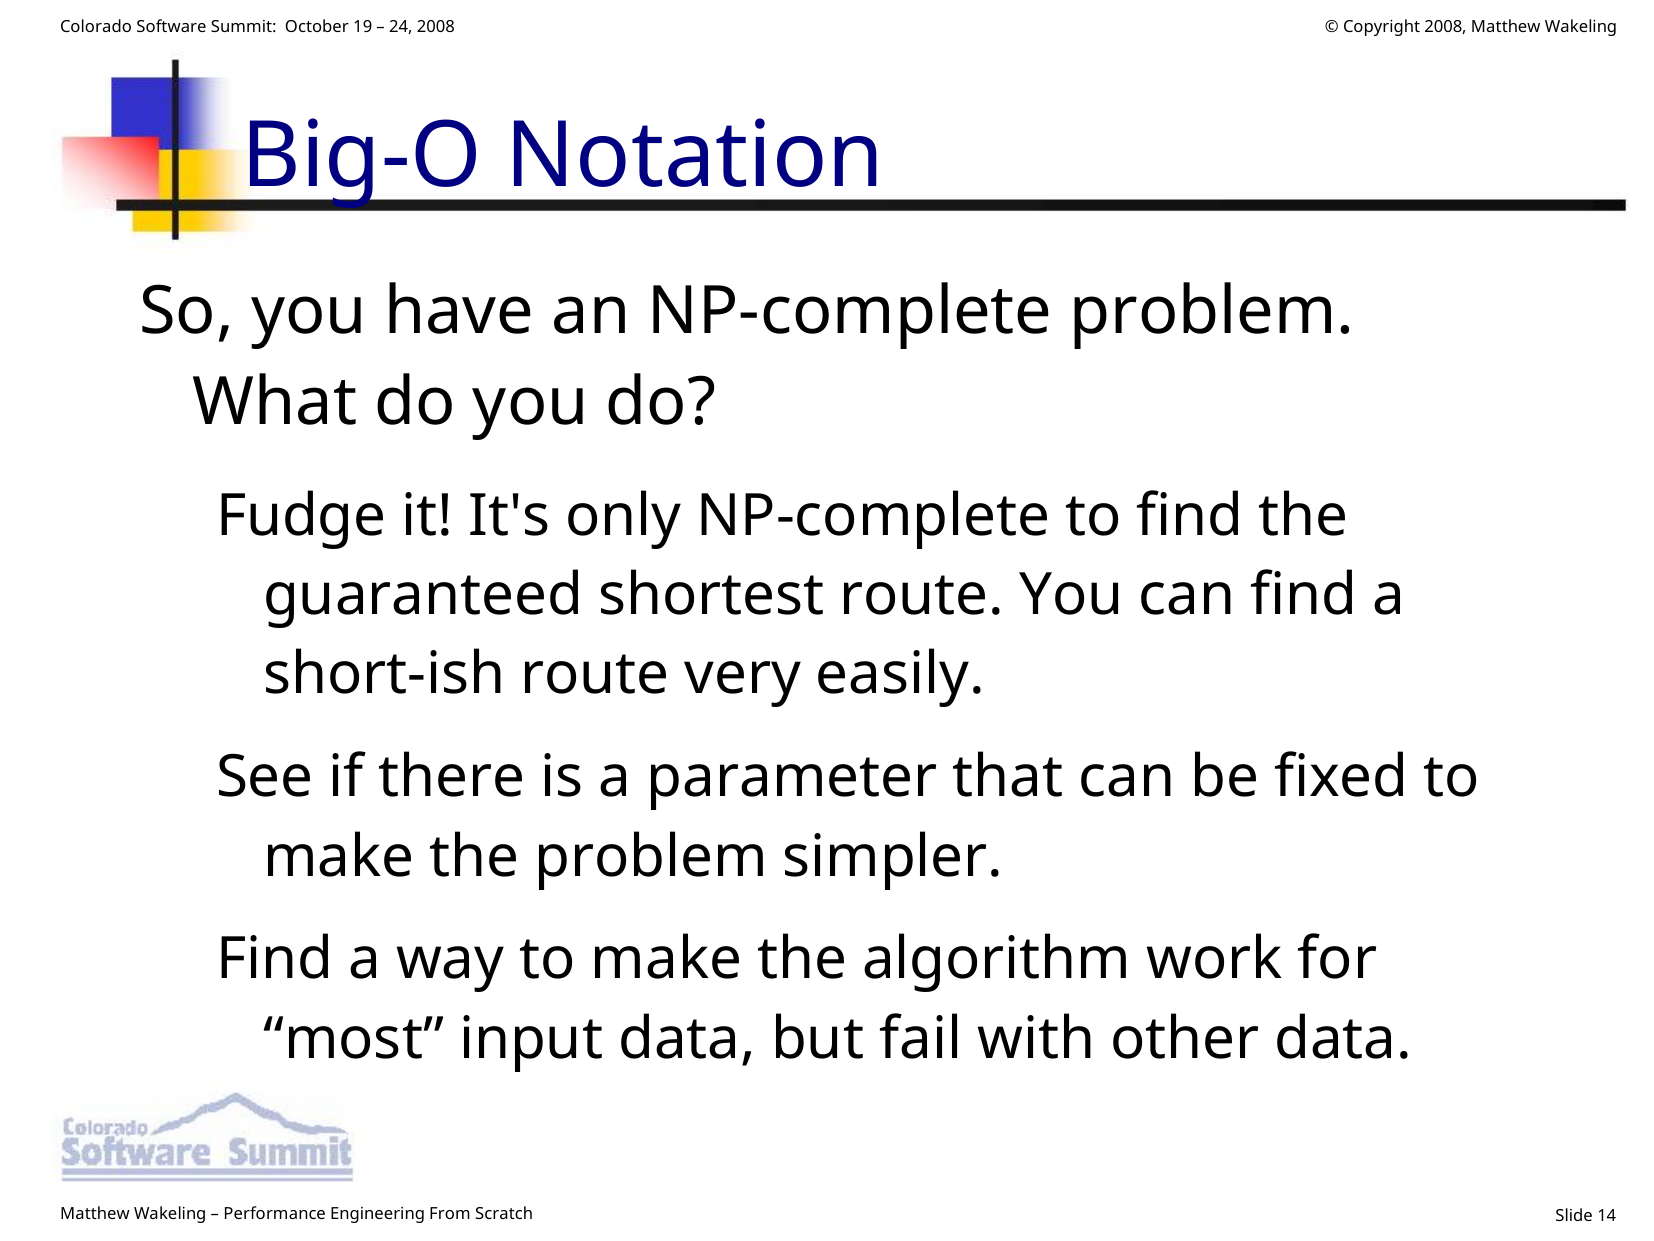

# Big-O Notation
So, you have an NP-complete problem. What do you do?
Fudge it! It's only NP-complete to find the guaranteed shortest route. You can find a short-ish route very easily.
See if there is a parameter that can be fixed to make the problem simpler.
Find a way to make the algorithm work for “most” input data, but fail with other data.